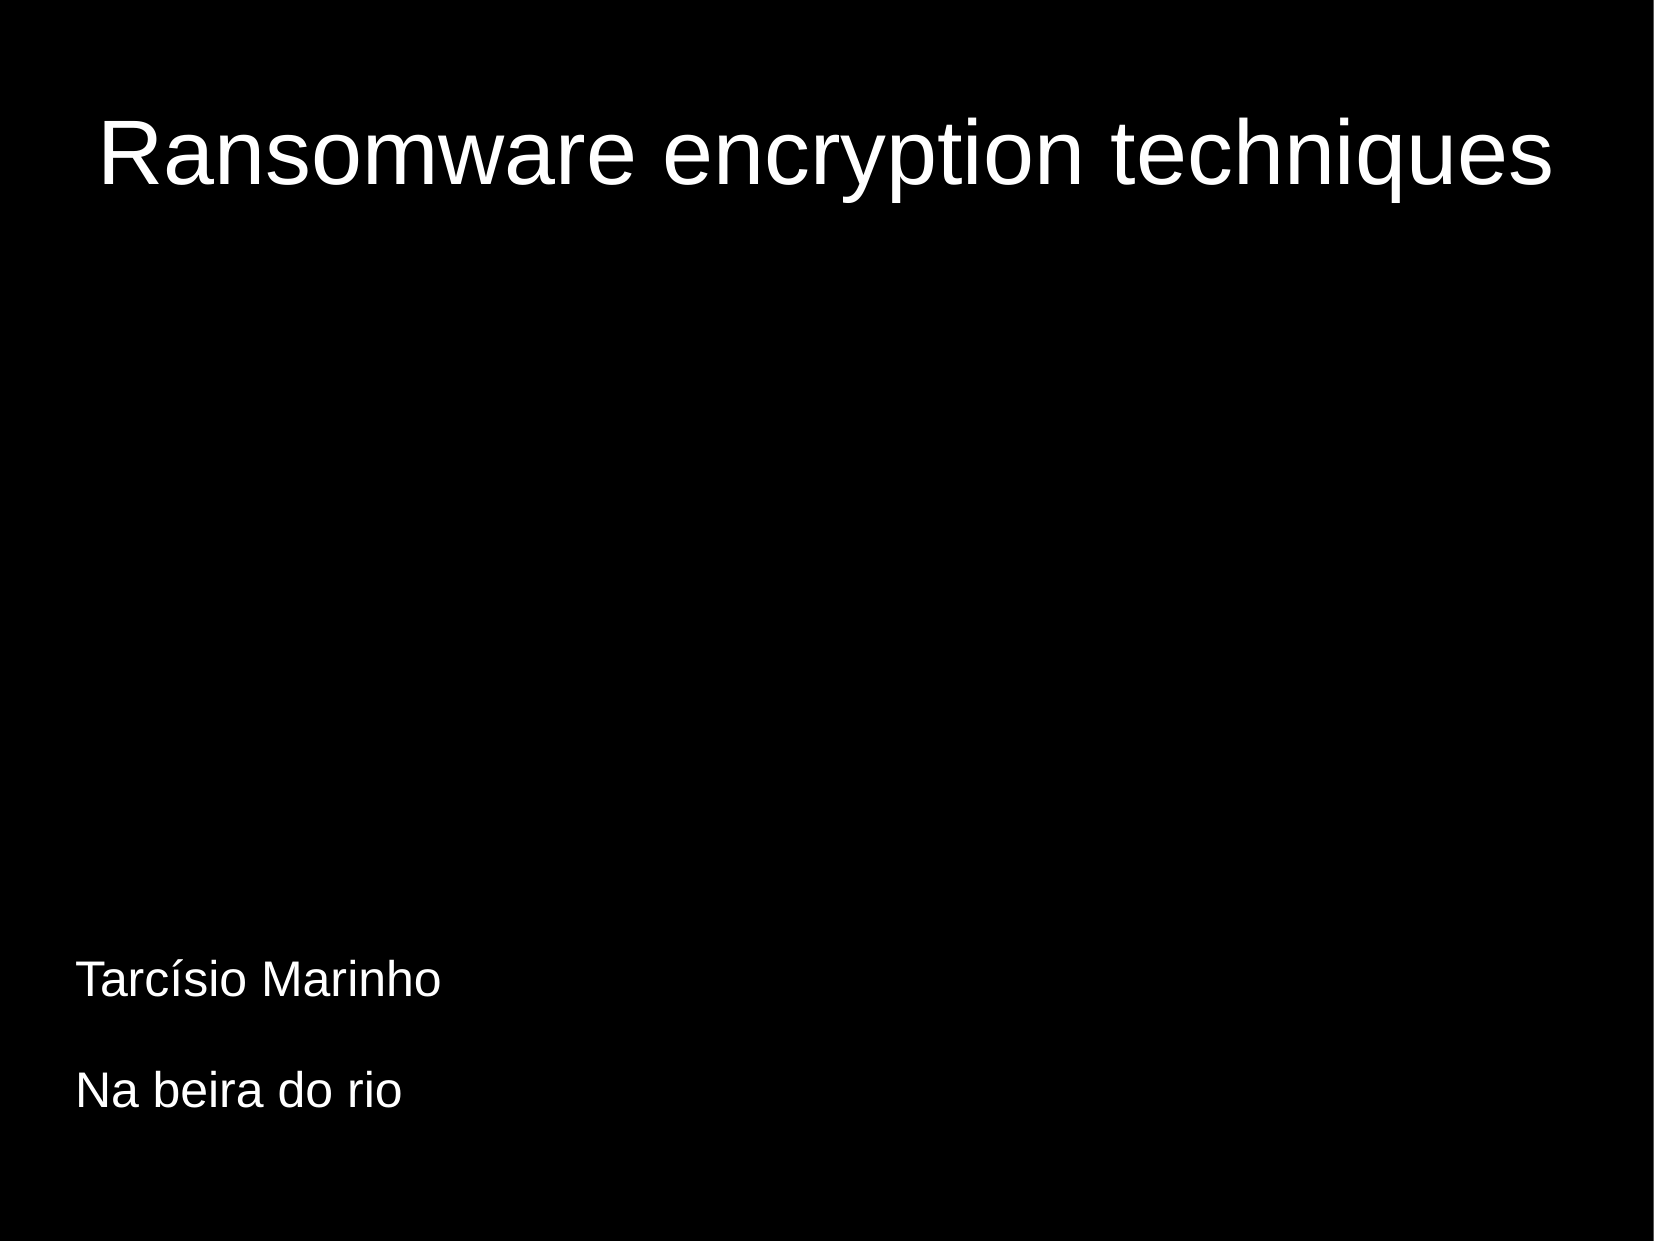

# Ransomware encryption techniques
Tarcísio Marinho
Na beira do rio